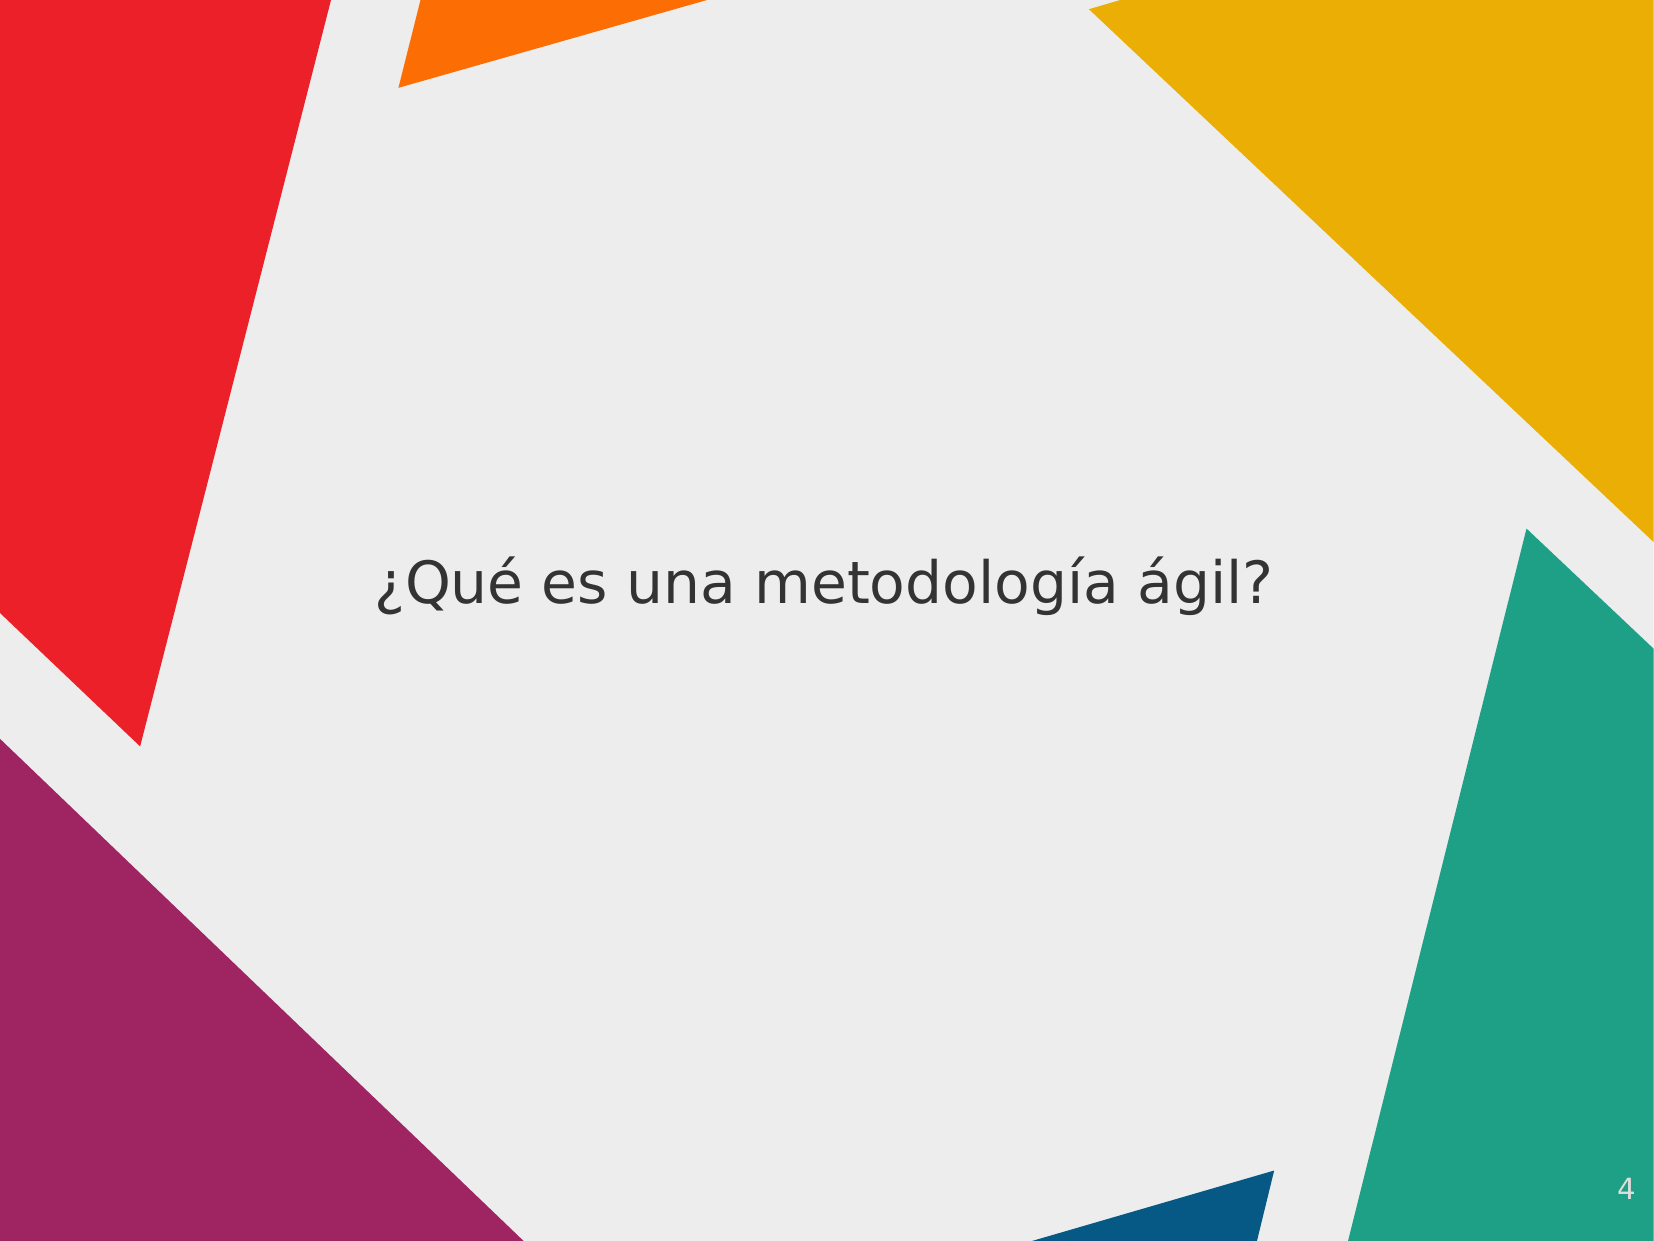

# ¿Qué es una metodología ágil?
4